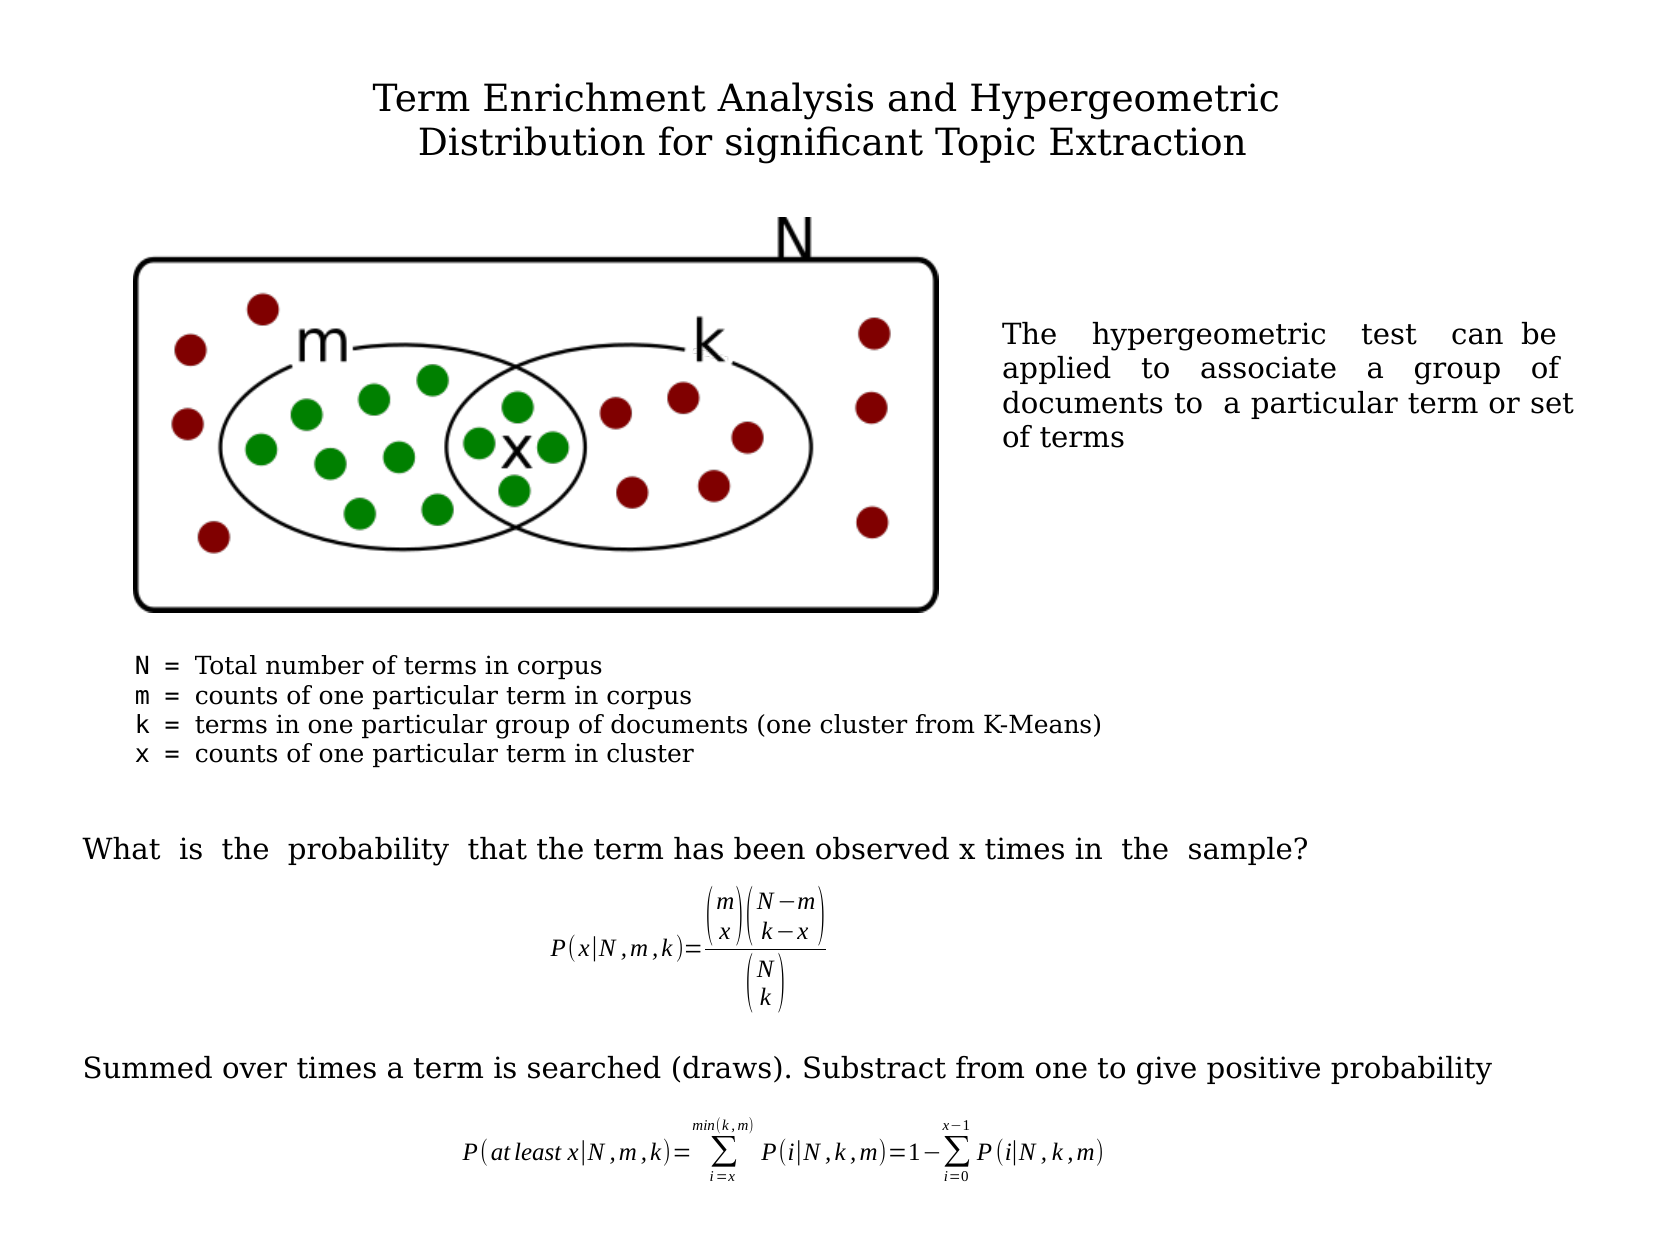

Term Enrichment Analysis and Hypergeometric
 Distribution for significant Topic Extraction
The hypergeometric test can be applied to associate a group of documents to a particular term or set of terms
N = Total number of terms in corpus
m = counts of one particular term in corpus
k = terms in one particular group of documents (one cluster from K-Means)
x = counts of one particular term in cluster
What is the probability that the term has been observed x times in the sample?
Summed over times a term is searched (draws). Substract from one to give positive probability